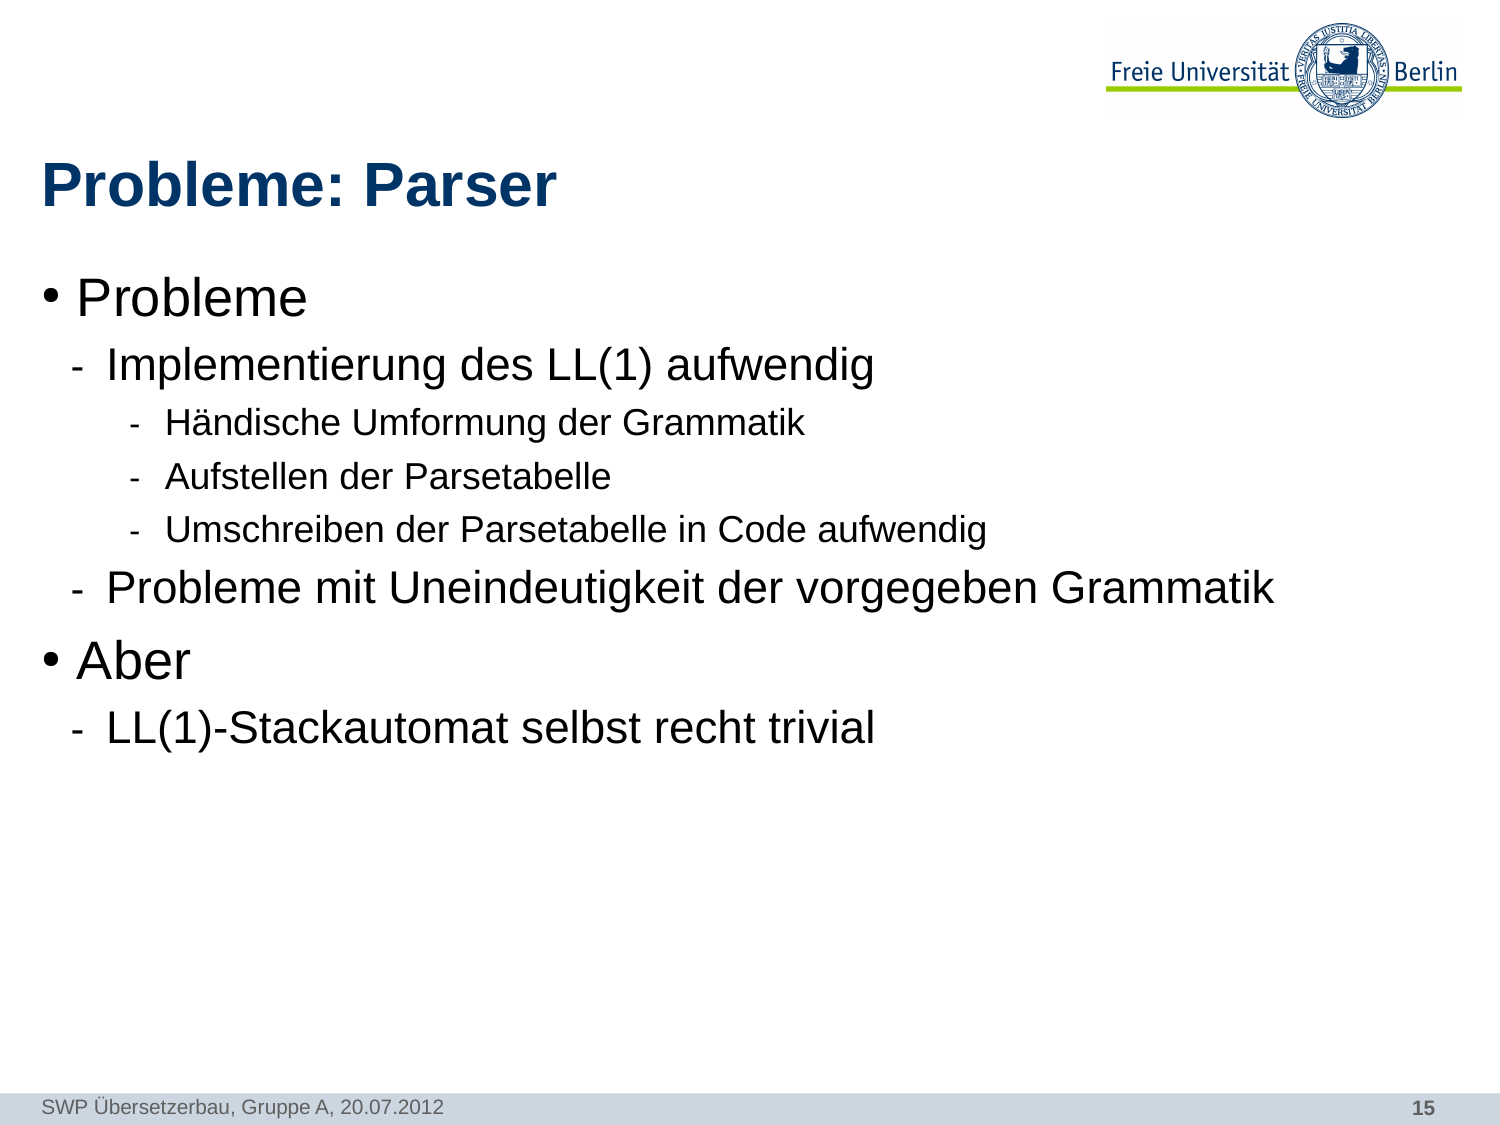

# Probleme: Parser
Probleme
Implementierung des LL(1) aufwendig
Händische Umformung der Grammatik
Aufstellen der Parsetabelle
Umschreiben der Parsetabelle in Code aufwendig
Probleme mit Uneindeutigkeit der vorgegeben Grammatik
Aber
LL(1)-Stackautomat selbst recht trivial